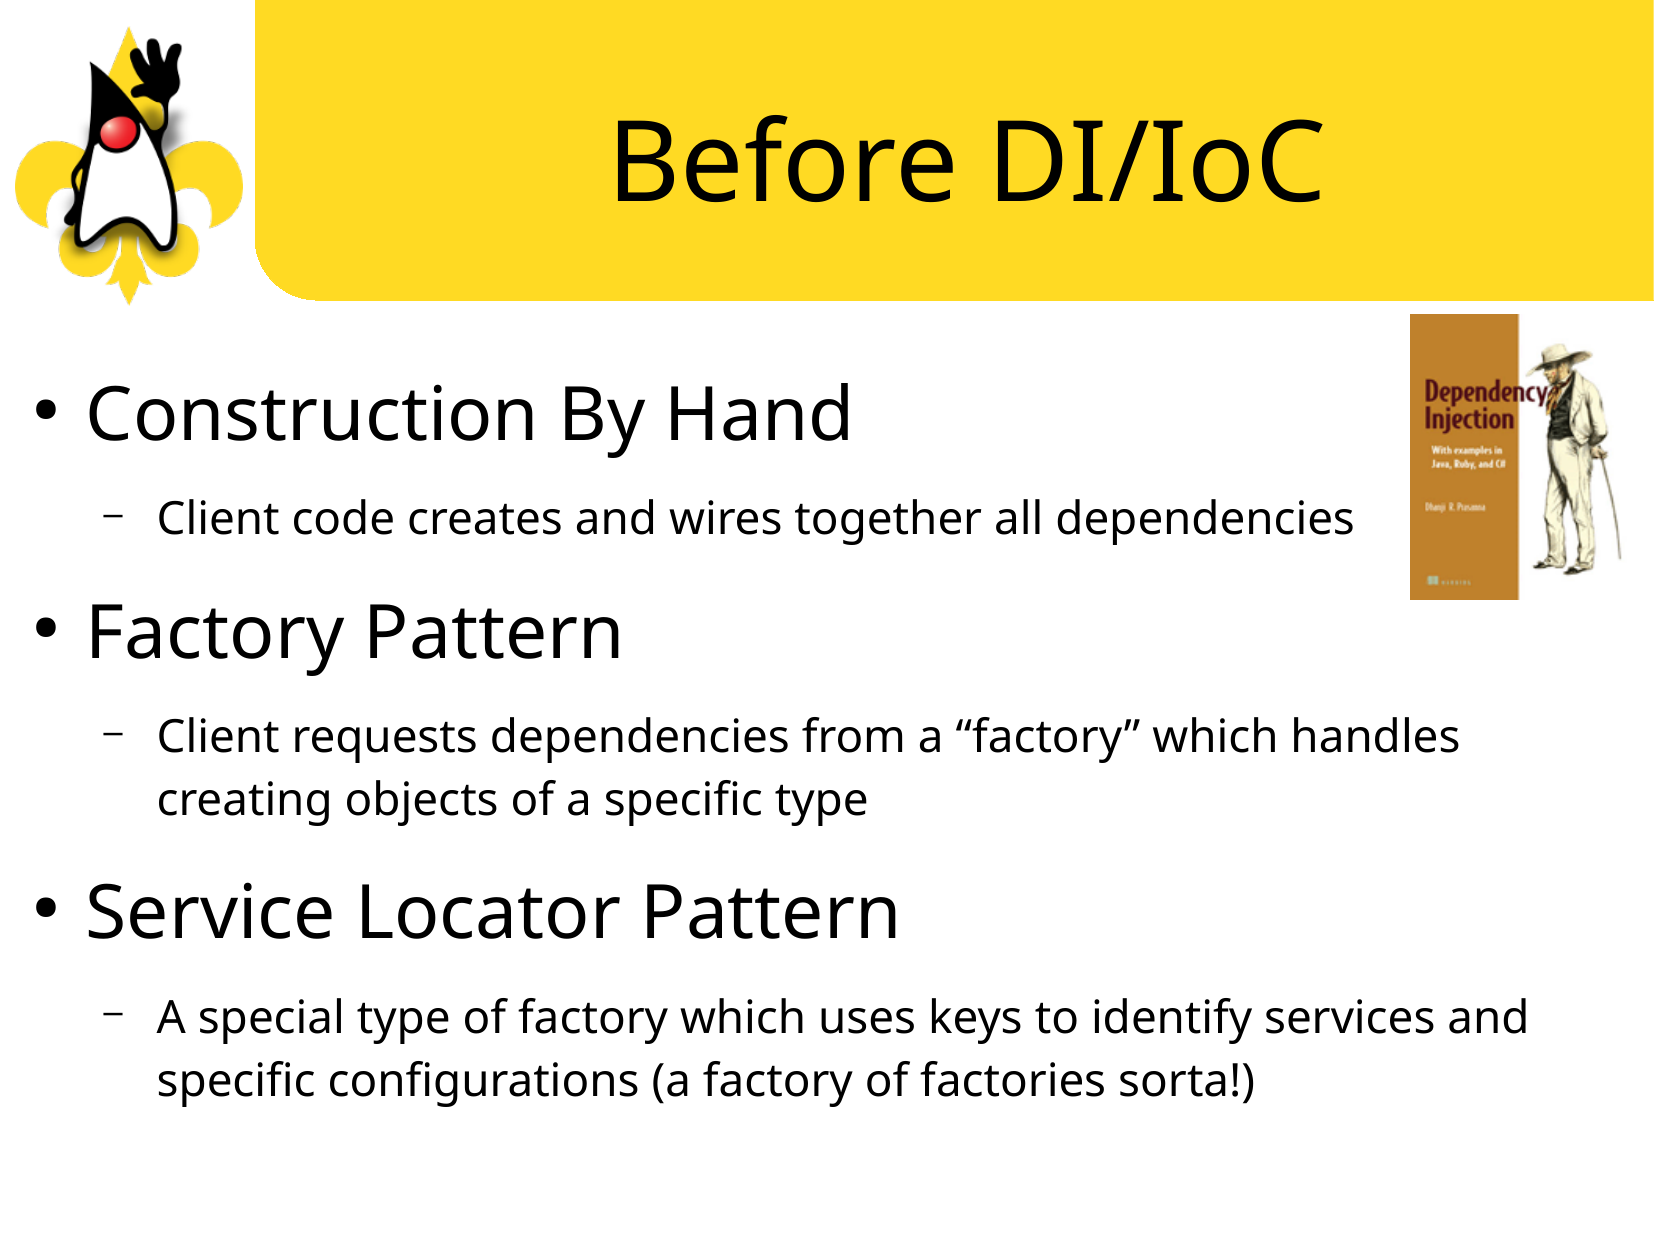

# Before DI/IoC
Construction By Hand
Client code creates and wires together all dependencies
Factory Pattern
Client requests dependencies from a “factory” which handles creating objects of a specific type
Service Locator Pattern
A special type of factory which uses keys to identify services and specific configurations (a factory of factories sorta!)